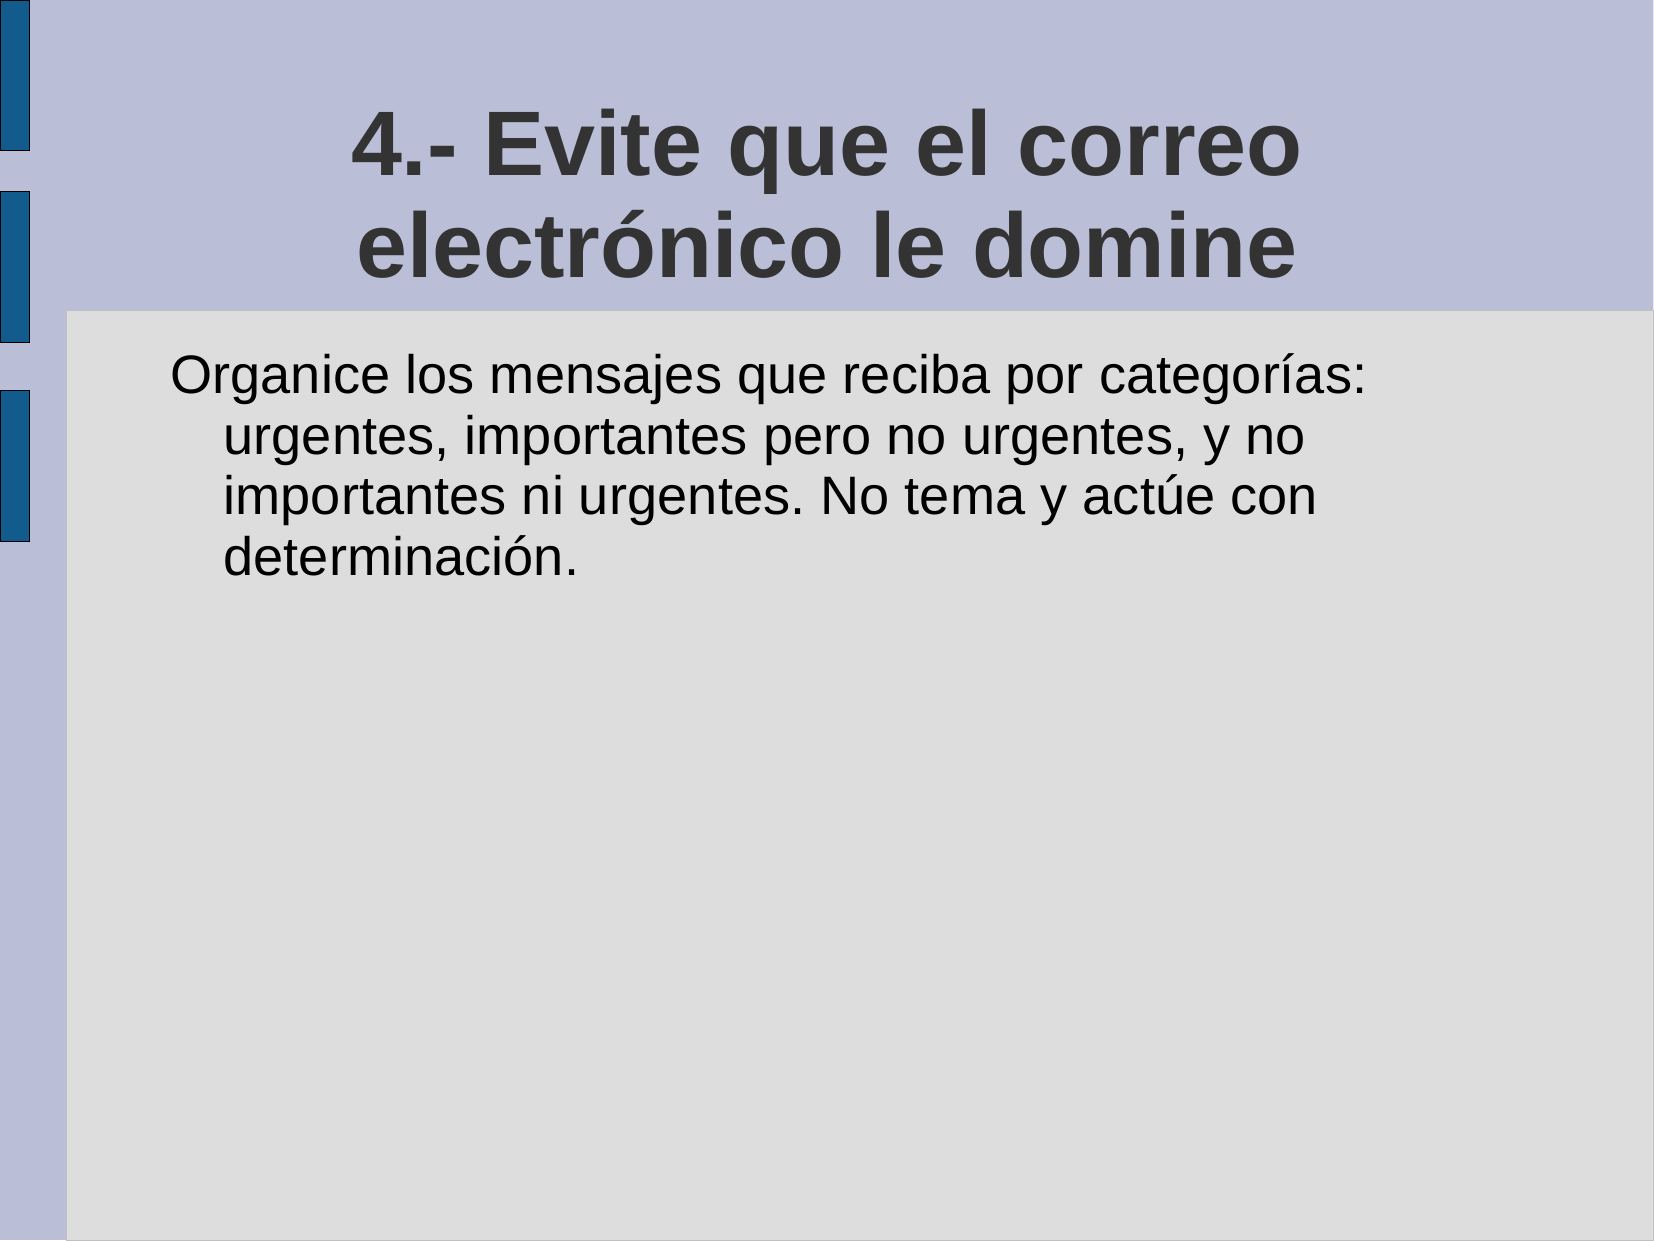

# 4.- Evite que el correo electrónico le domine
Organice los mensajes que reciba por categorías: urgentes, importantes pero no urgentes, y no importantes ni urgentes. No tema y actúe con determinación.